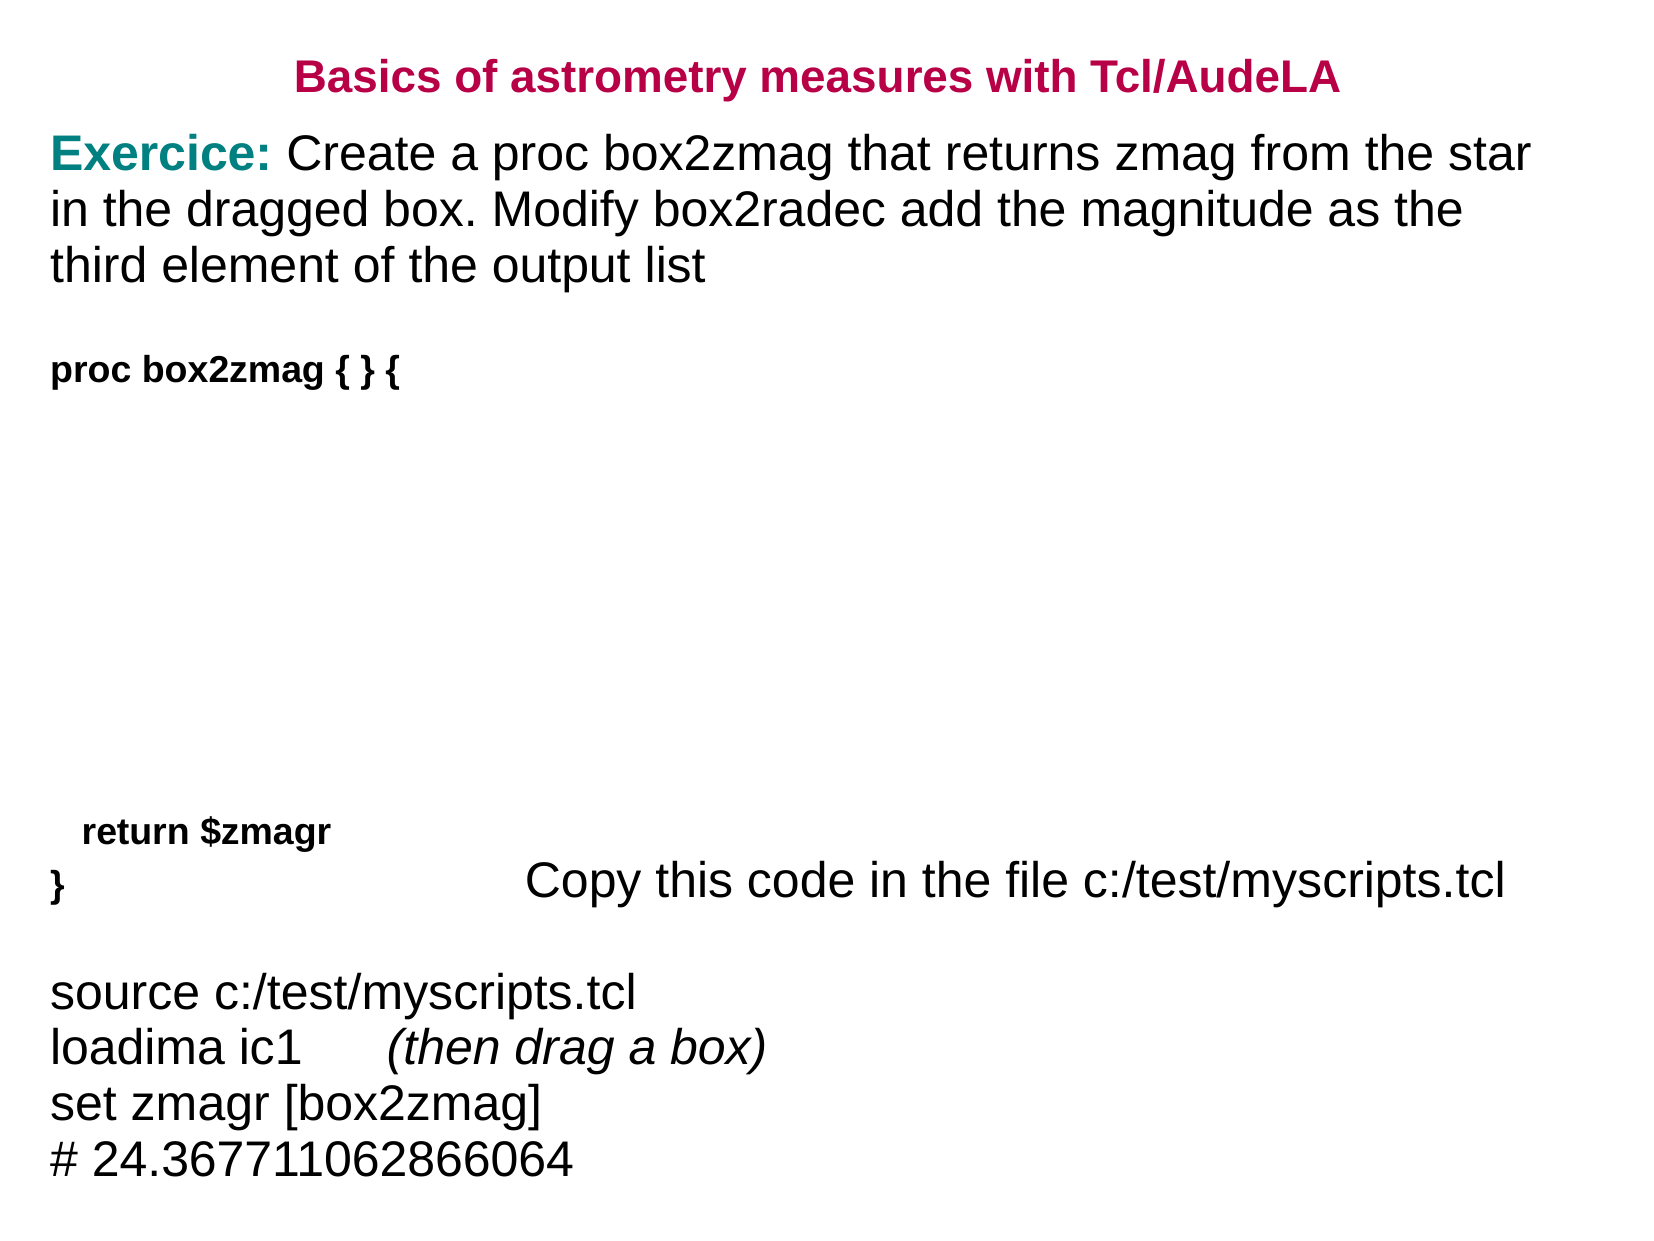

Basics of astrometry measures with Tcl/AudeLA
Exercice: Create a proc box2zmag that returns zmag from the star
in the dragged box. Modify box2radec add the magnitude as the
third element of the output list
proc box2zmag { } {
 return $zmagr
} Copy this code in the file c:/test/myscripts.tcl
source c:/test/myscripts.tcl
loadima ic1 (then drag a box)
set zmagr [box2zmag]
# 24.367711062866064